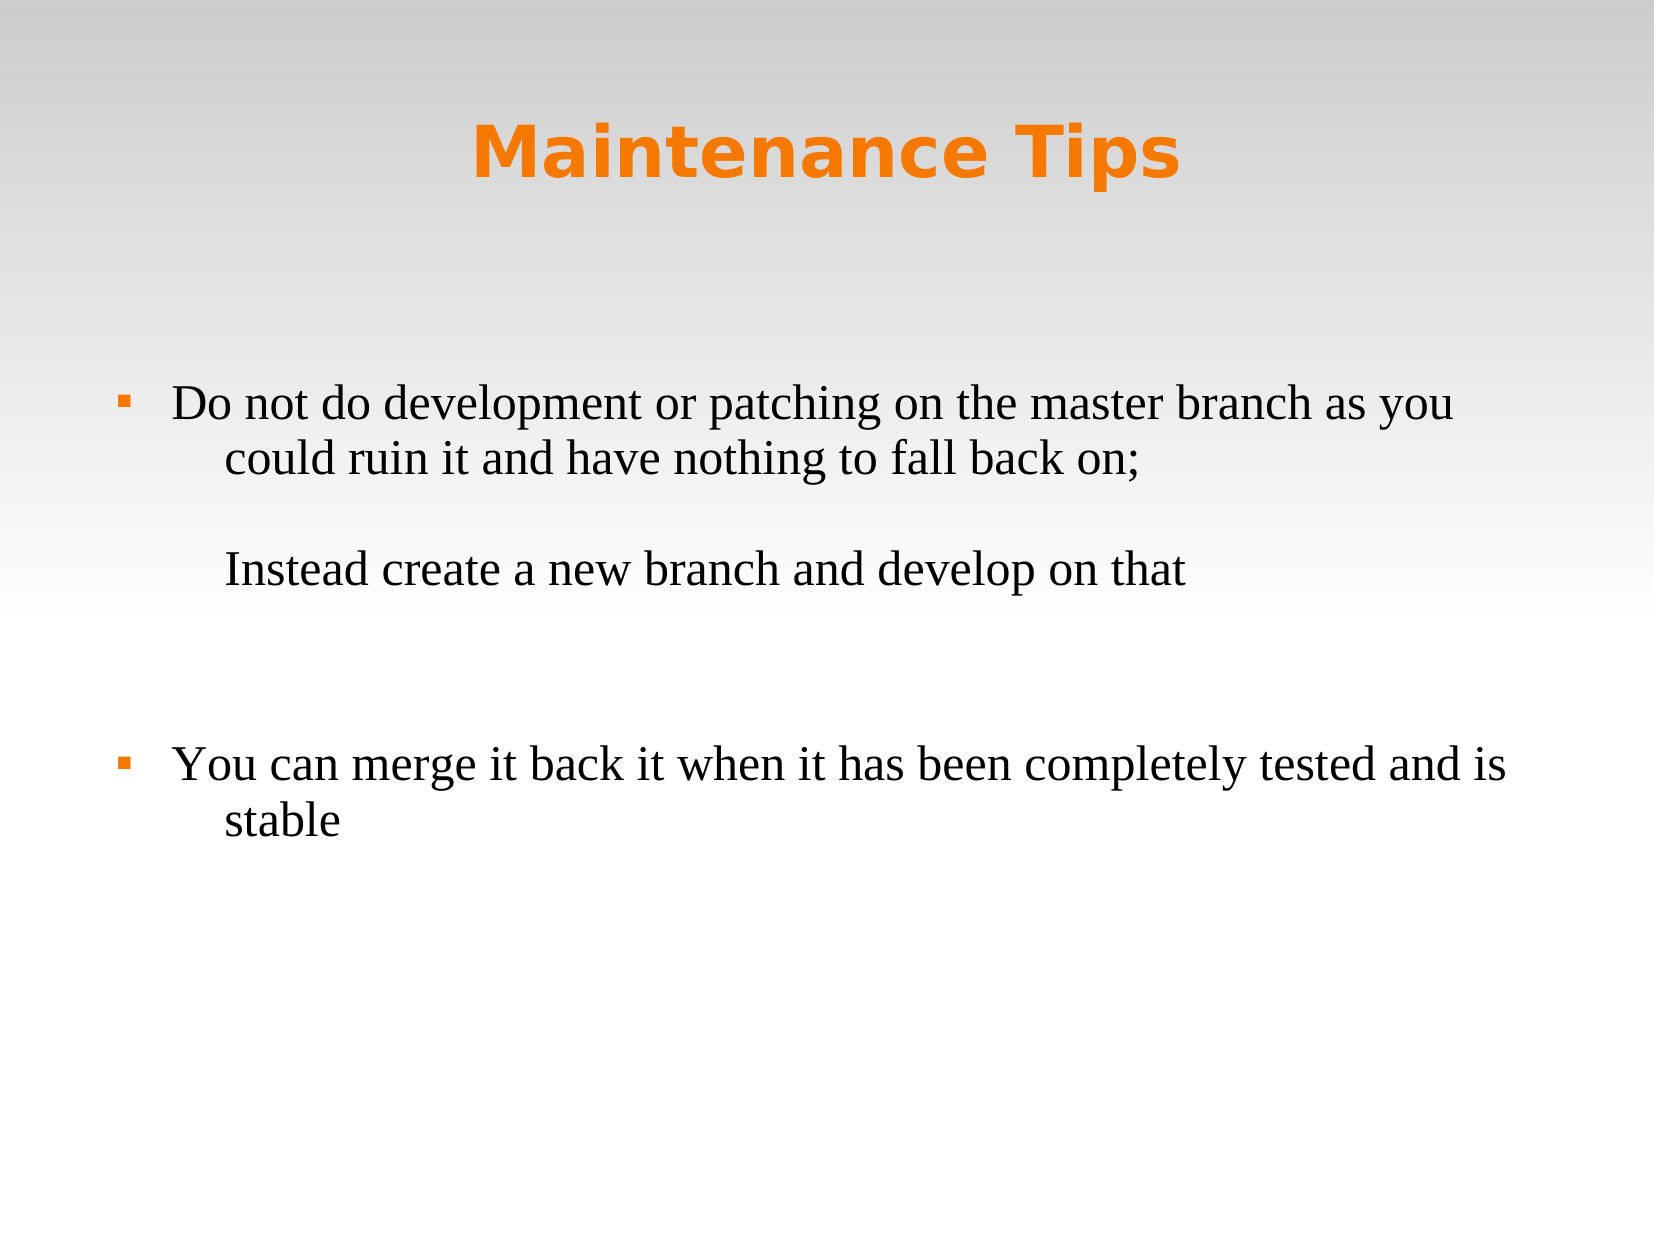

# Maintenance Tips
Do not do development or patching on the master branch as you could ruin it and have nothing to fall back on;
Instead create a new branch and develop on that
You can merge it back it when it has been completely tested and is stable